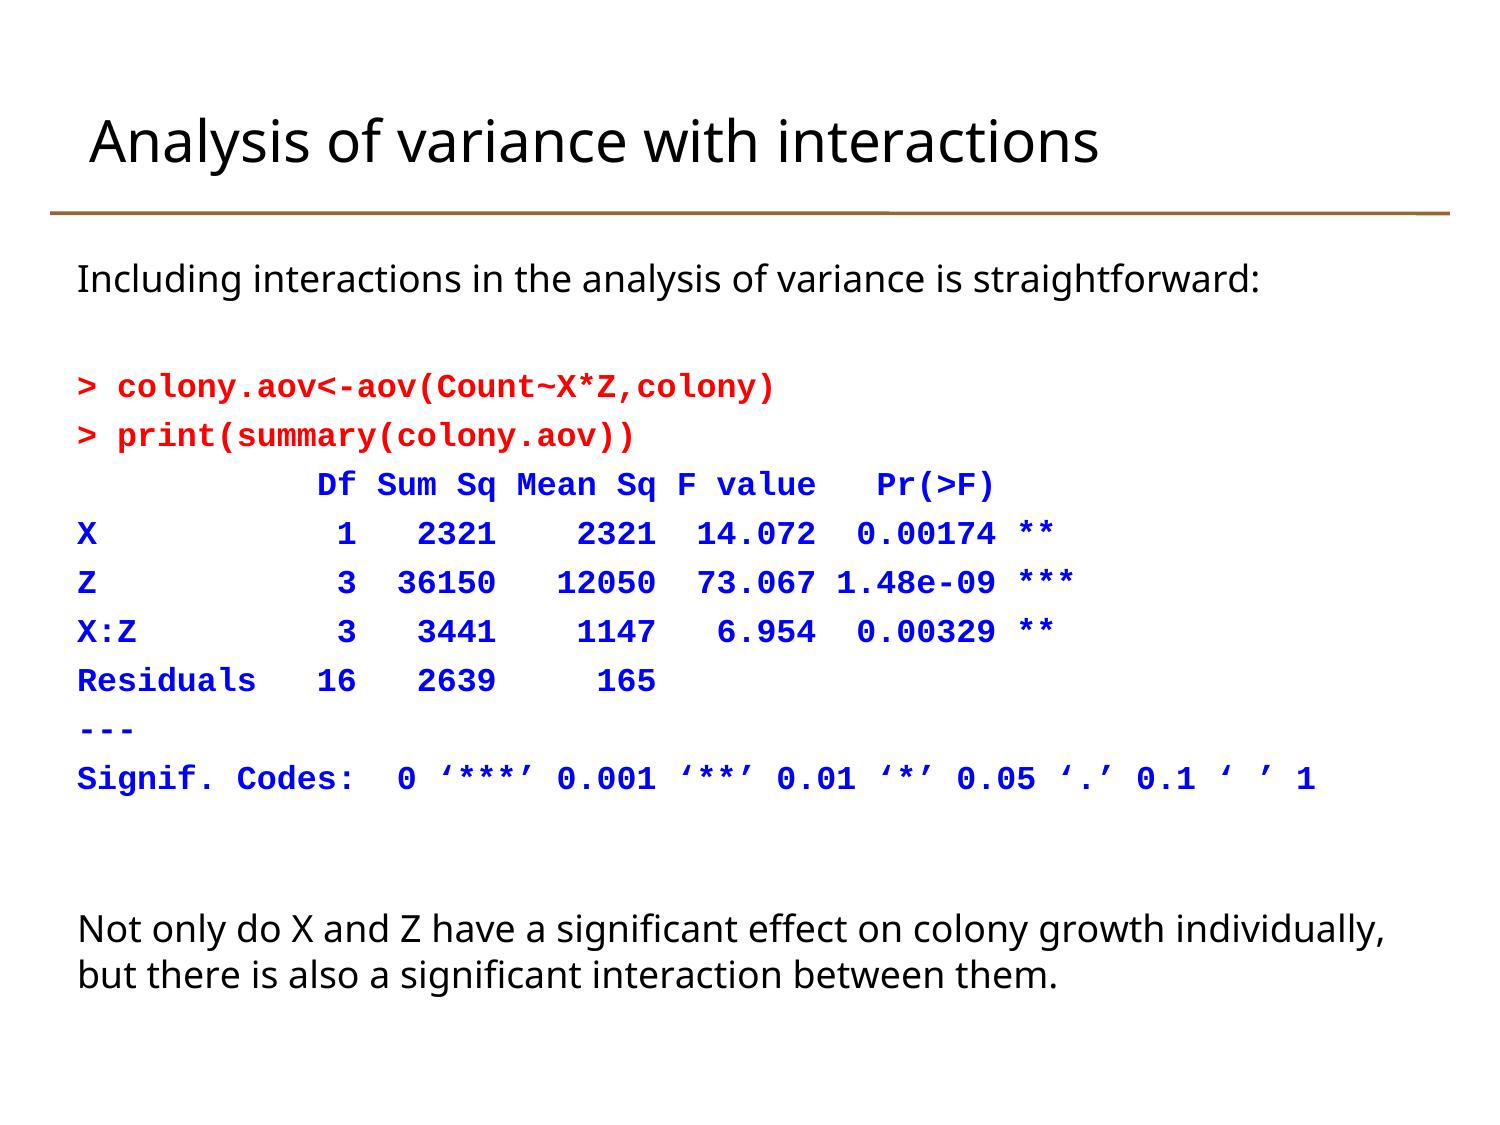

Analysis of variance with interactions
Including interactions in the analysis of variance is straightforward:
> colony.aov<-aov(Count~X*Z,colony)
> print(summary(colony.aov))
 Df Sum Sq Mean Sq F value Pr(>F)
X 1 2321 2321 14.072 0.00174 **
Z 3 36150 12050 73.067 1.48e-09 ***
X:Z 3 3441 1147 6.954 0.00329 **
Residuals 16 2639 165
---
Signif. Codes: 0 ‘***’ 0.001 ‘**’ 0.01 ‘*’ 0.05 ‘.’ 0.1 ‘ ’ 1
Not only do X and Z have a significant effect on colony growth individually, but there is also a significant interaction between them.